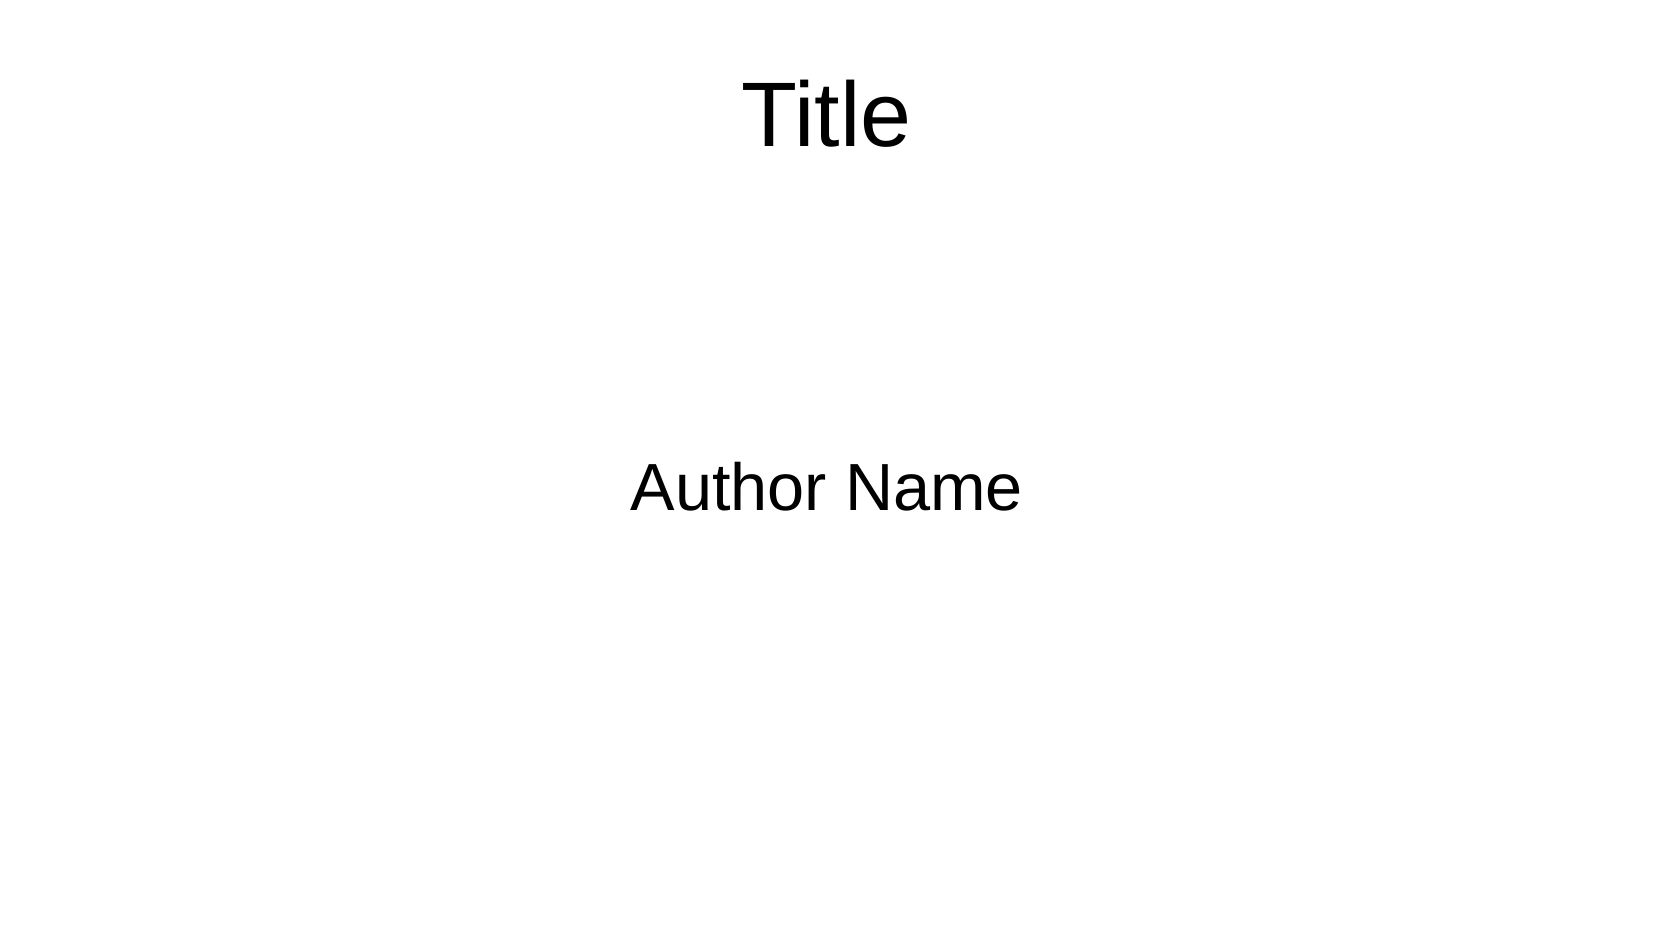

#delimit ( ➢ )
# Title
#bcy 420
#bcx 9500
Author Name
#toccolora aa0000
#toccolorina a7a7a7